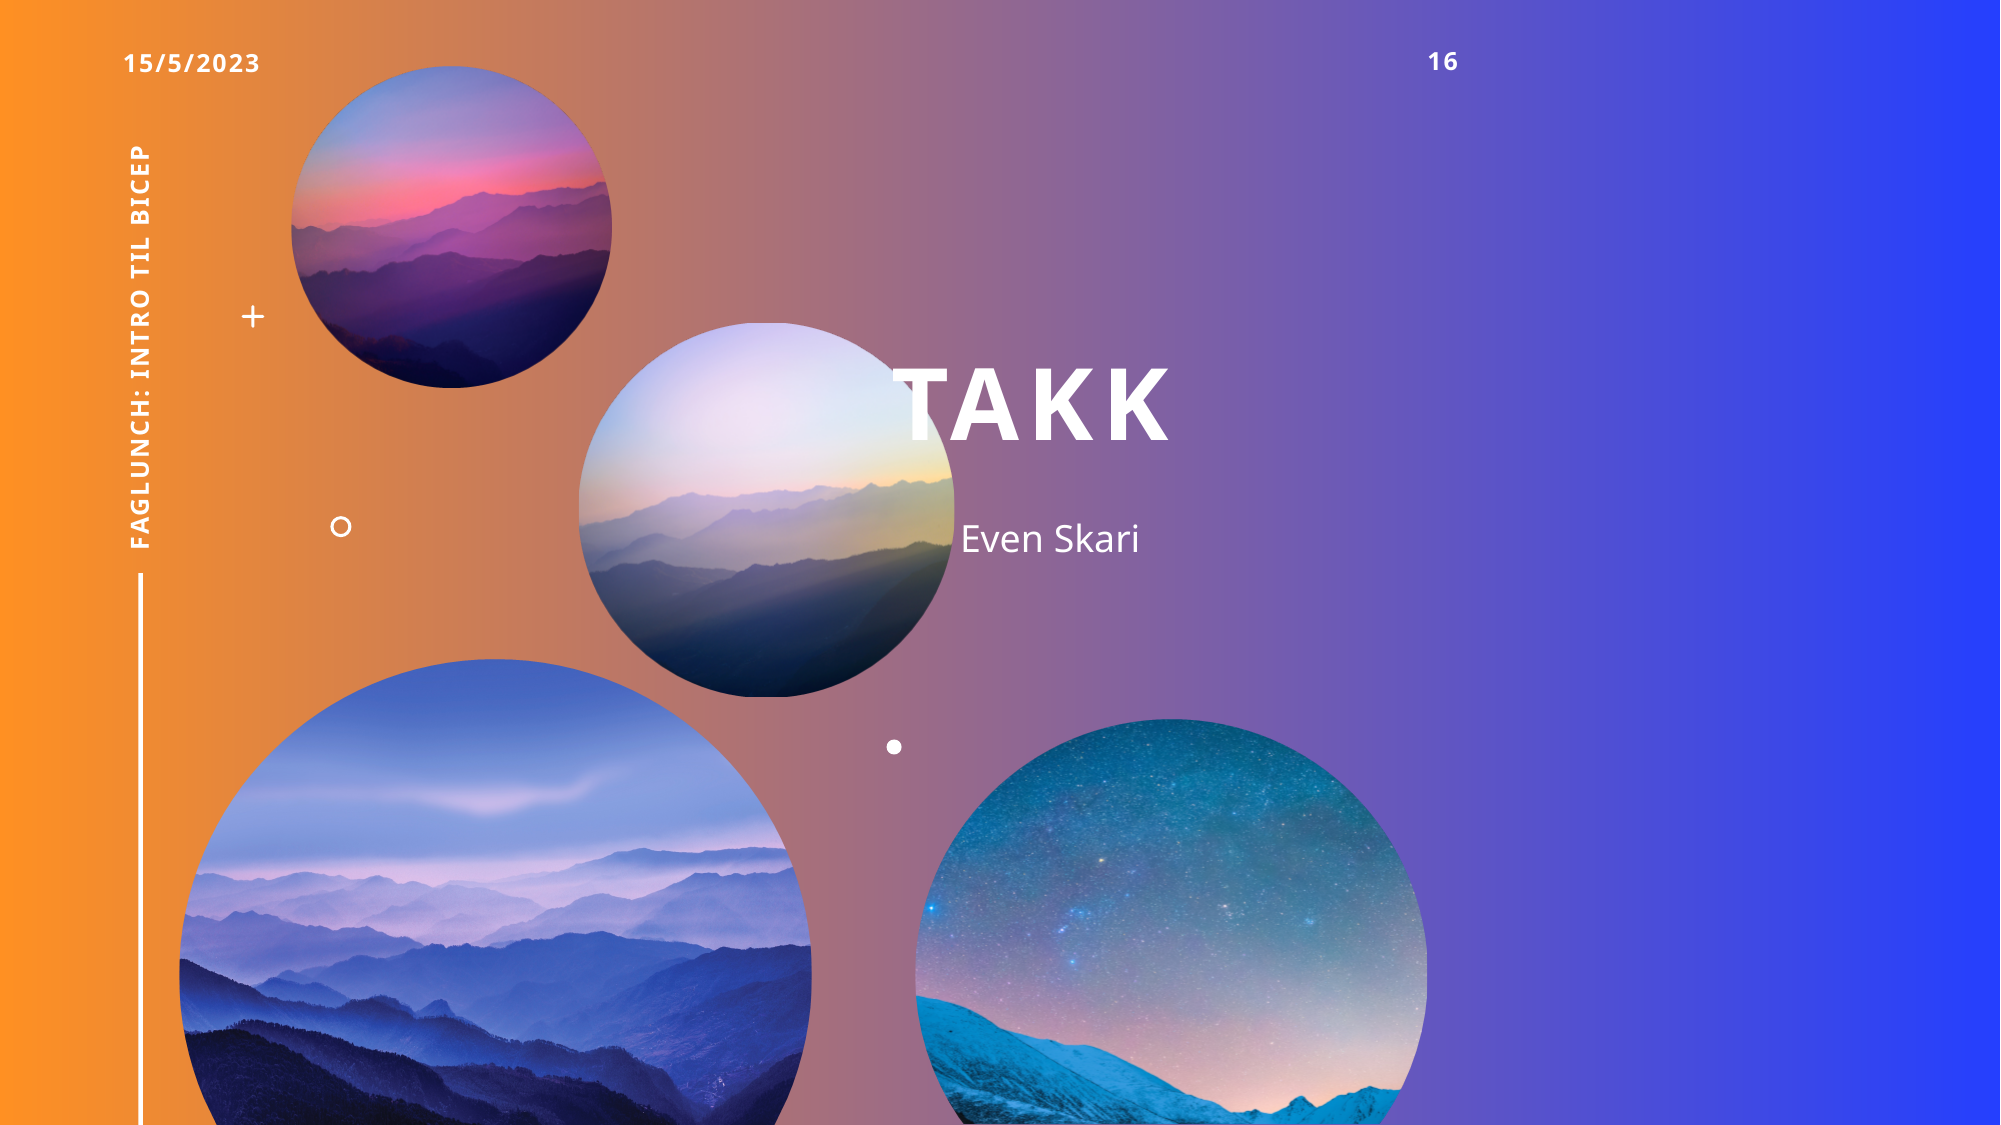

15/5/2023
# Takk
Faglunch: intro til bicep
Even Skari